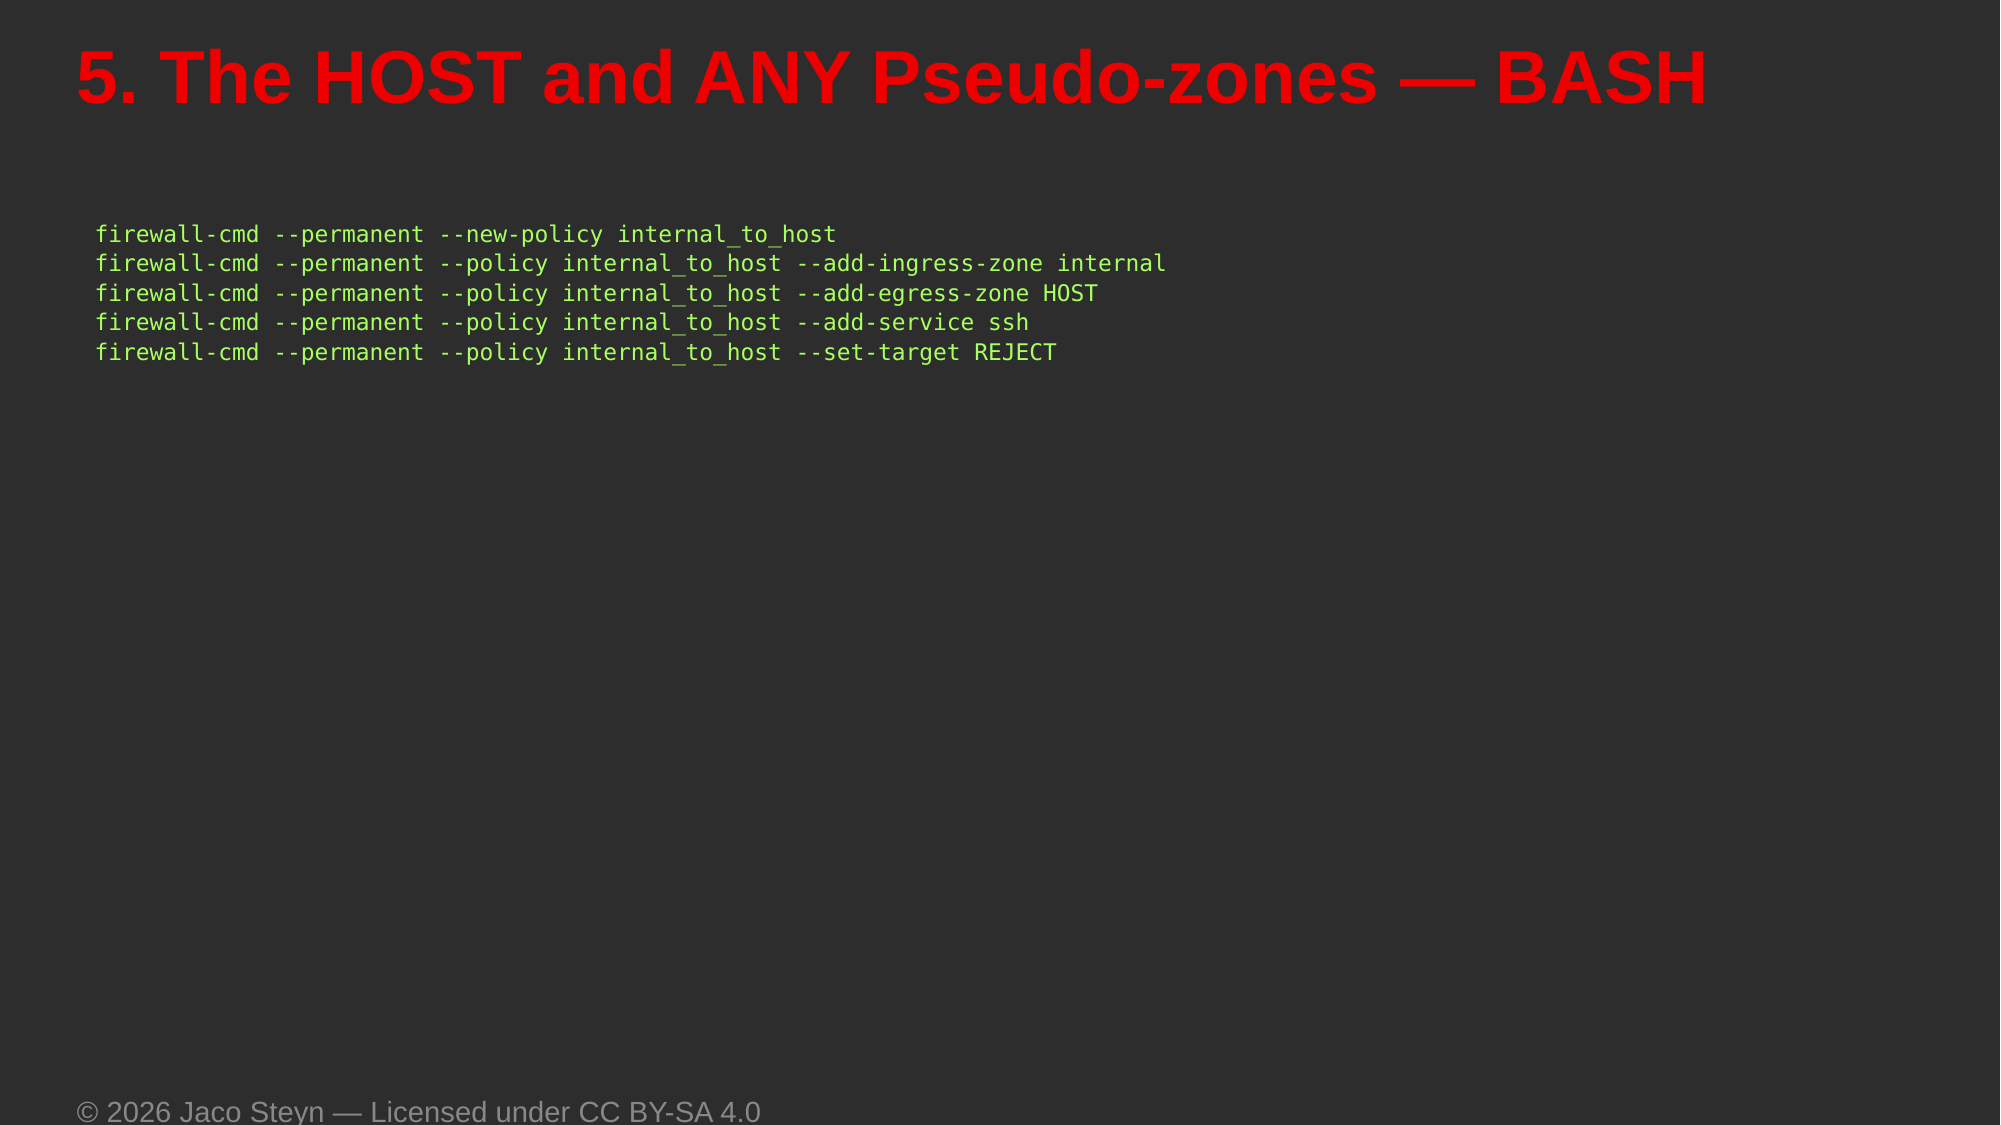

5. The HOST and ANY Pseudo-zones — BASH
firewall-cmd --permanent --new-policy internal_to_host
firewall-cmd --permanent --policy internal_to_host --add-ingress-zone internal
firewall-cmd --permanent --policy internal_to_host --add-egress-zone HOST
firewall-cmd --permanent --policy internal_to_host --add-service ssh
firewall-cmd --permanent --policy internal_to_host --set-target REJECT
© 2026 Jaco Steyn — Licensed under CC BY-SA 4.0